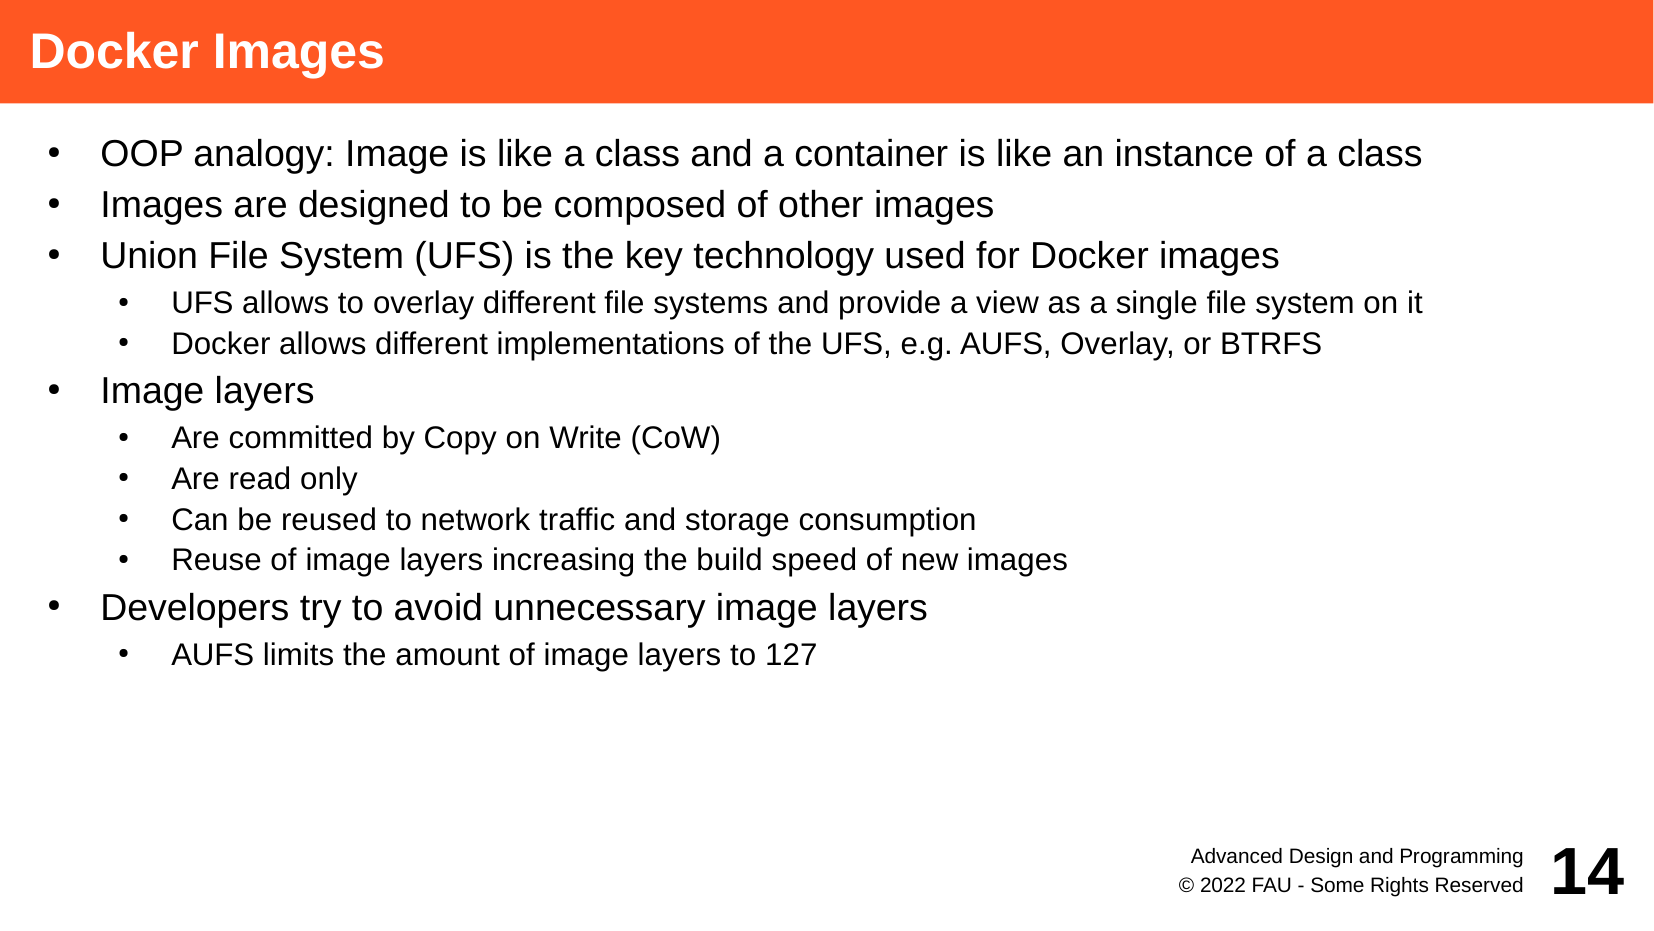

# Docker Images
OOP analogy: Image is like a class and a container is like an instance of a class
Images are designed to be composed of other images
Union File System (UFS) is the key technology used for Docker images
UFS allows to overlay different file systems and provide a view as a single file system on it
Docker allows different implementations of the UFS, e.g. AUFS, Overlay, or BTRFS
Image layers
Are committed by Copy on Write (CoW)
Are read only
Can be reused to network traffic and storage consumption
Reuse of image layers increasing the build speed of new images
Developers try to avoid unnecessary image layers
AUFS limits the amount of image layers to 127
Advanced Design and Programming
14
© 2022 FAU - Some Rights Reserved